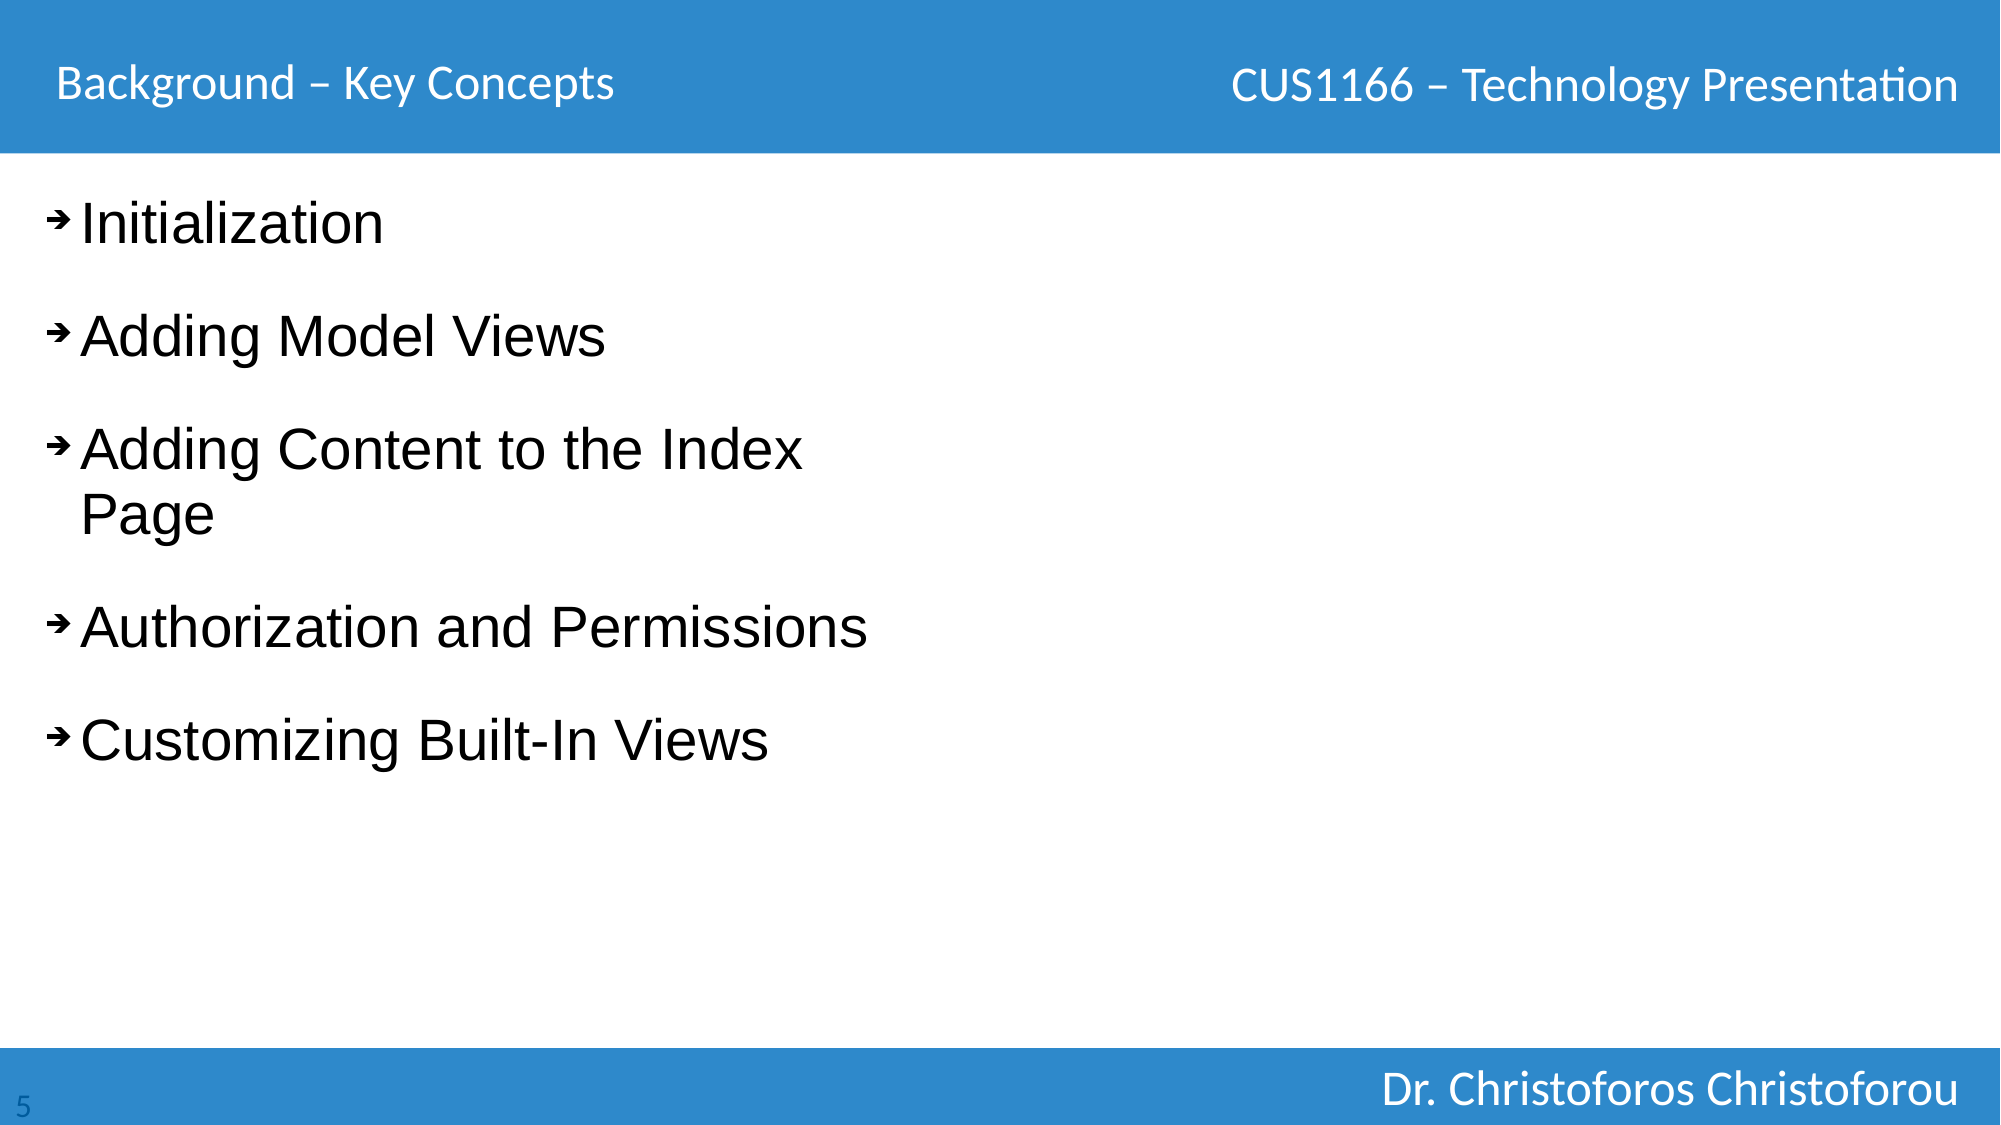

Background – Key Concepts
Initialization
Adding Model Views
Adding Content to the Index Page
Authorization and Permissions
Customizing Built-In Views